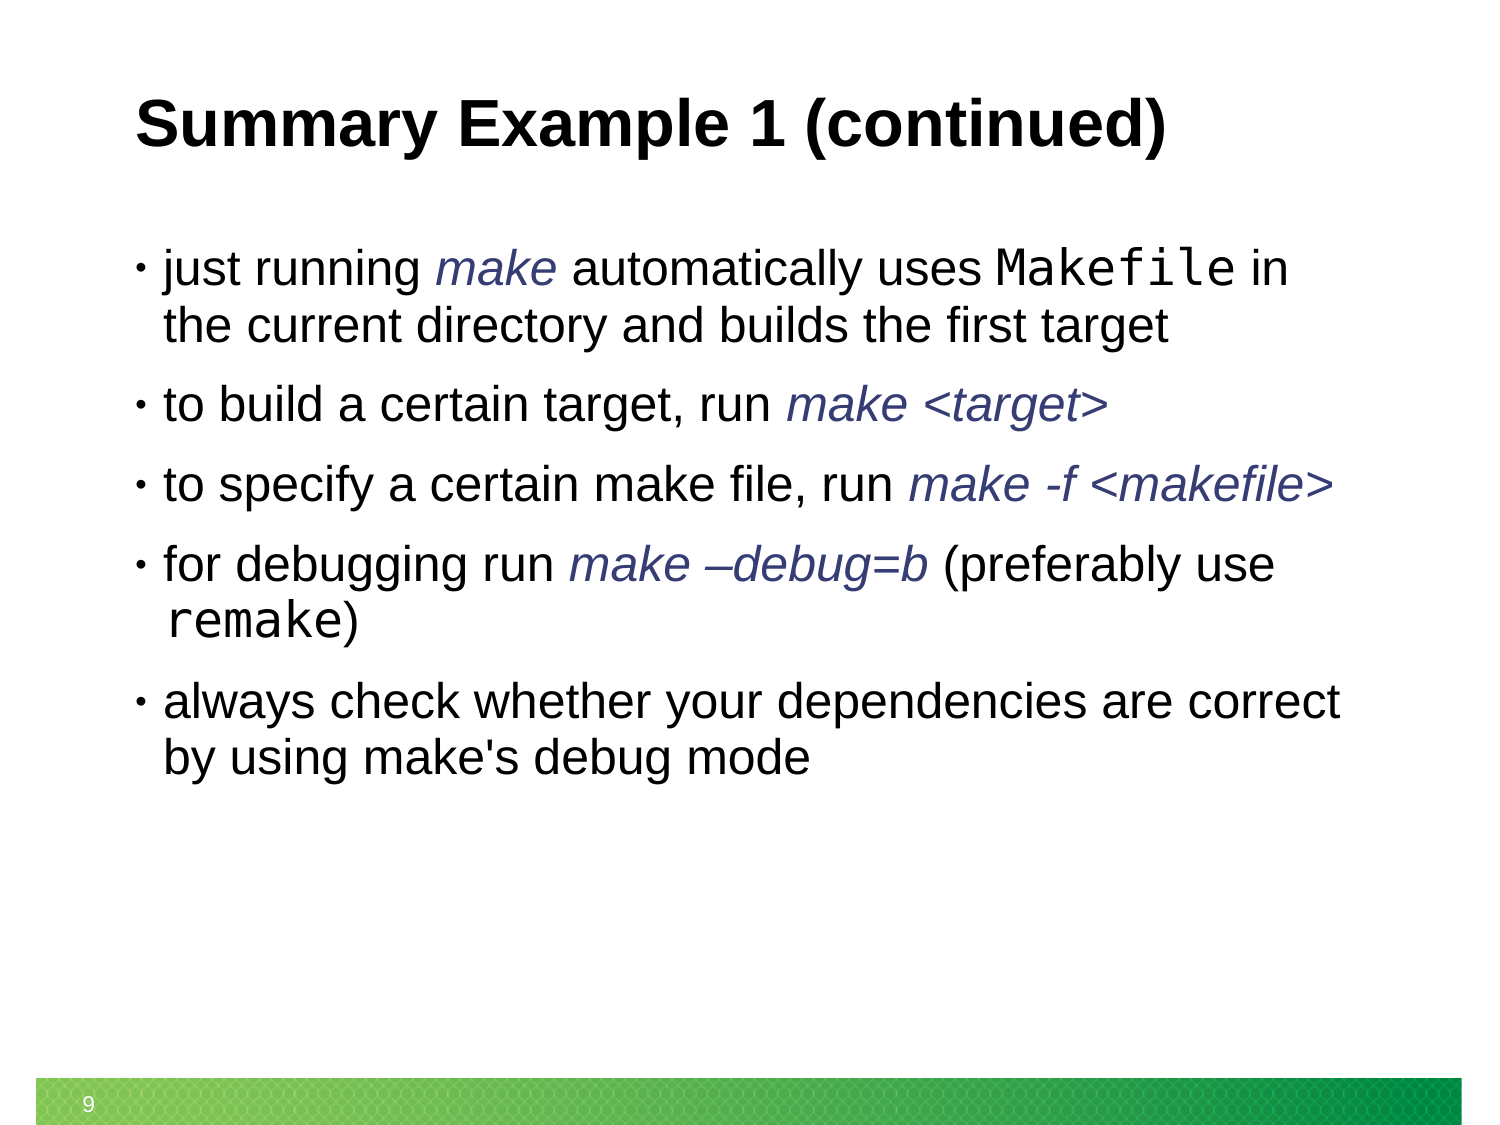

# Summary Example 1 (continued)
just running make automatically uses Makefile in the current directory and builds the first target
to build a certain target, run make <target>
to specify a certain make file, run make -f <makefile>
for debugging run make –debug=b (preferably use remake)
always check whether your dependencies are correct by using make's debug mode